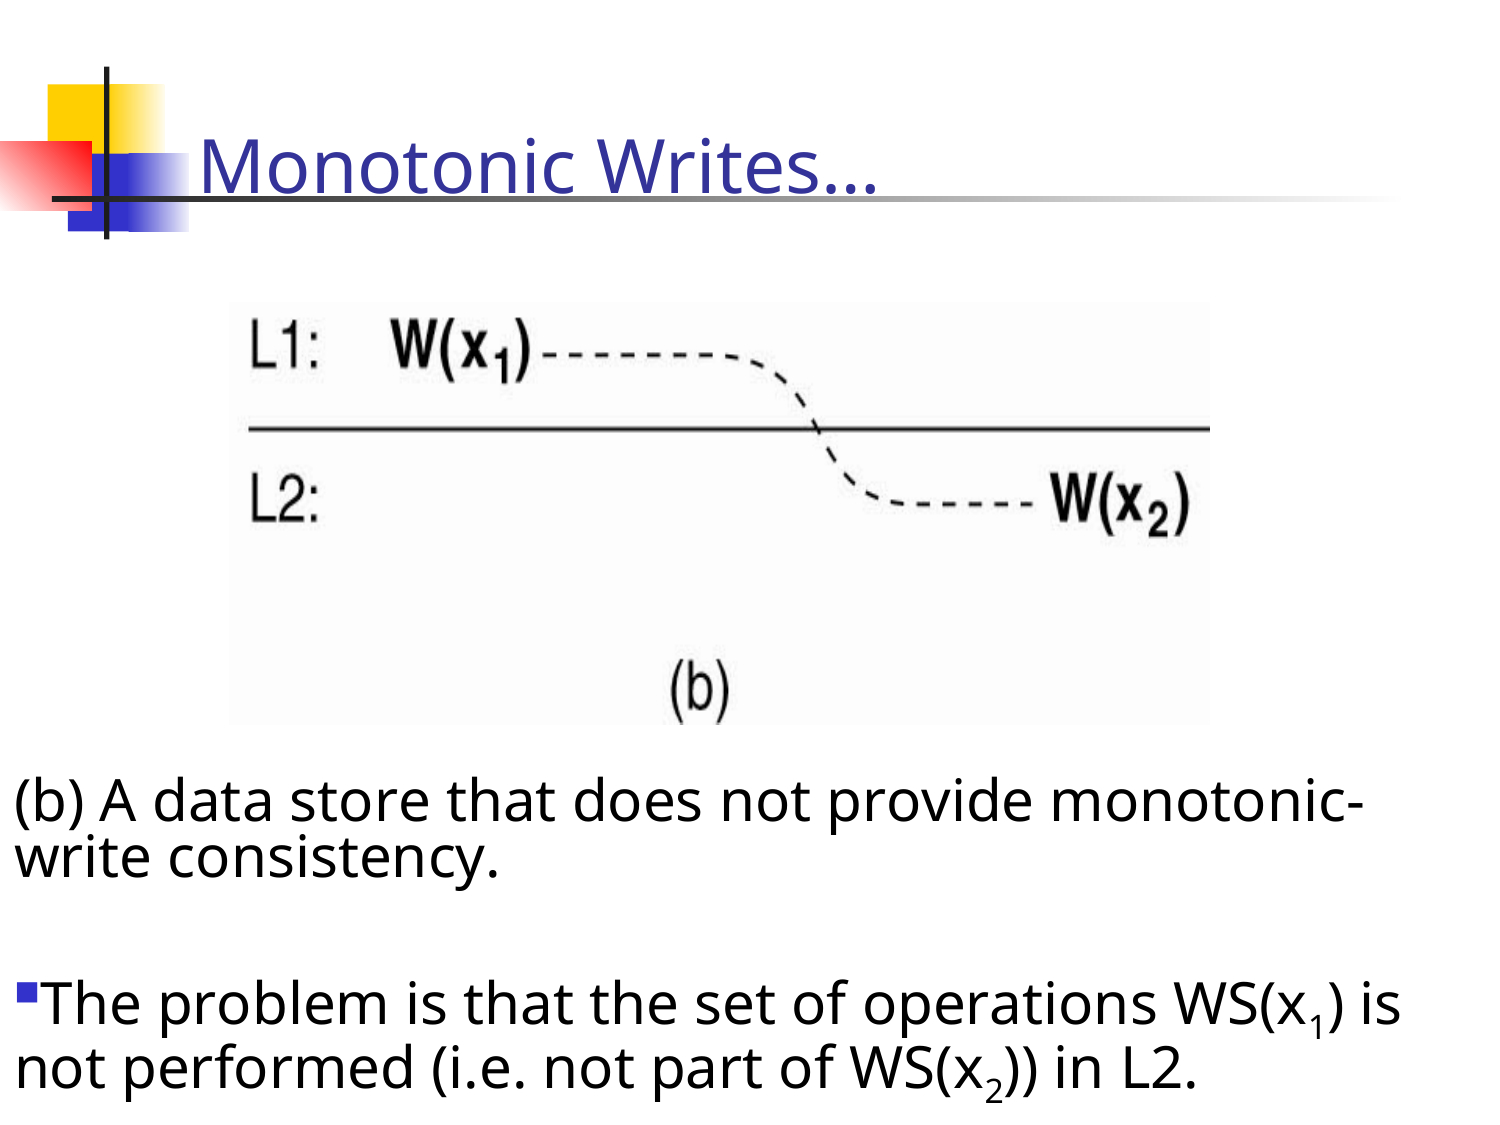

Monotonic Writes…
(b) A data store that does not provide monotonic-write consistency.
The problem is that the set of operations WS(x1) is not performed (i.e. not part of WS(x2)) in L2.